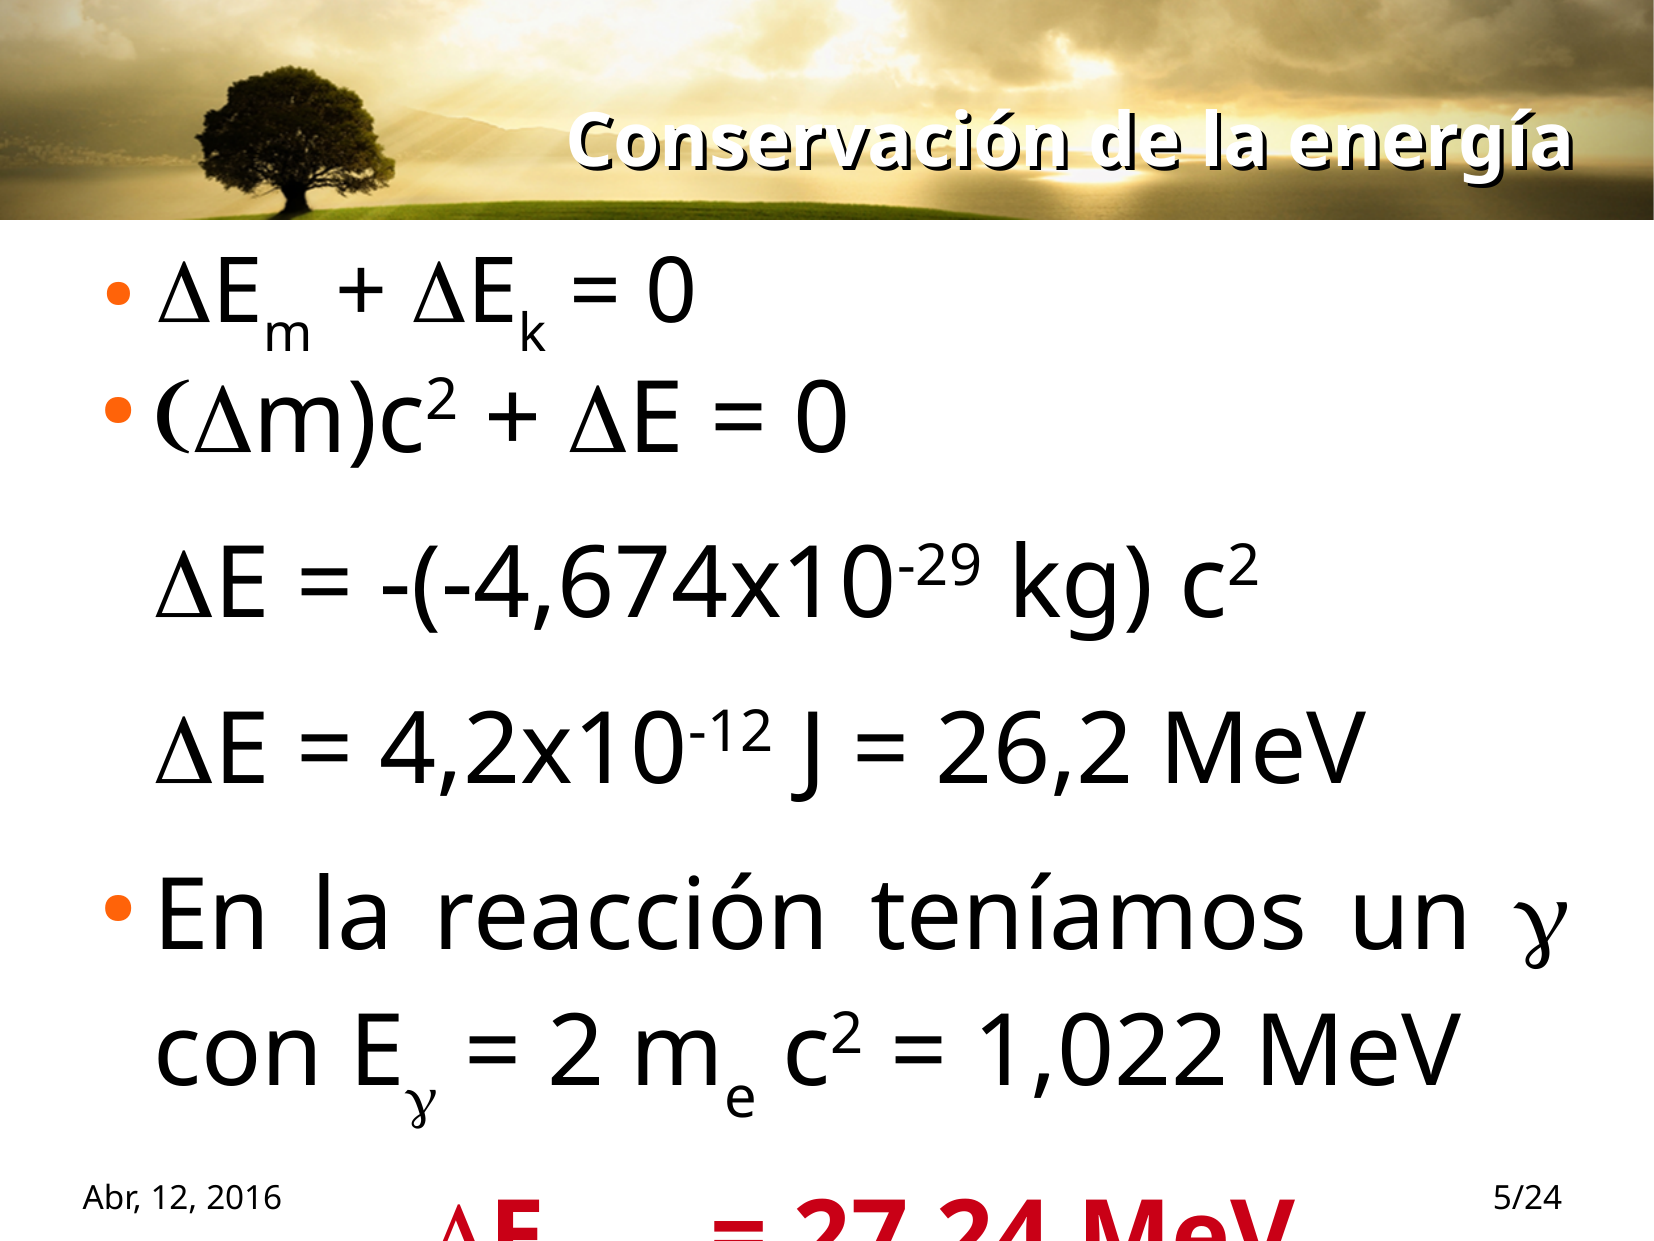

Conservación de la energía
DEm + DEk = 0
# (Dm)c2 + DE = 0
DE = -(-4,674x10-29 kg) c2
DE = 4,2x10-12 J = 26,2 MeV
En la reacción teníamos un g con Eg = 2 me c2 = 1,022 MeV
DEtotal = 27,24 MeV
Abr, 12, 2016
H. Asorey - A. Cutsaimanis
5